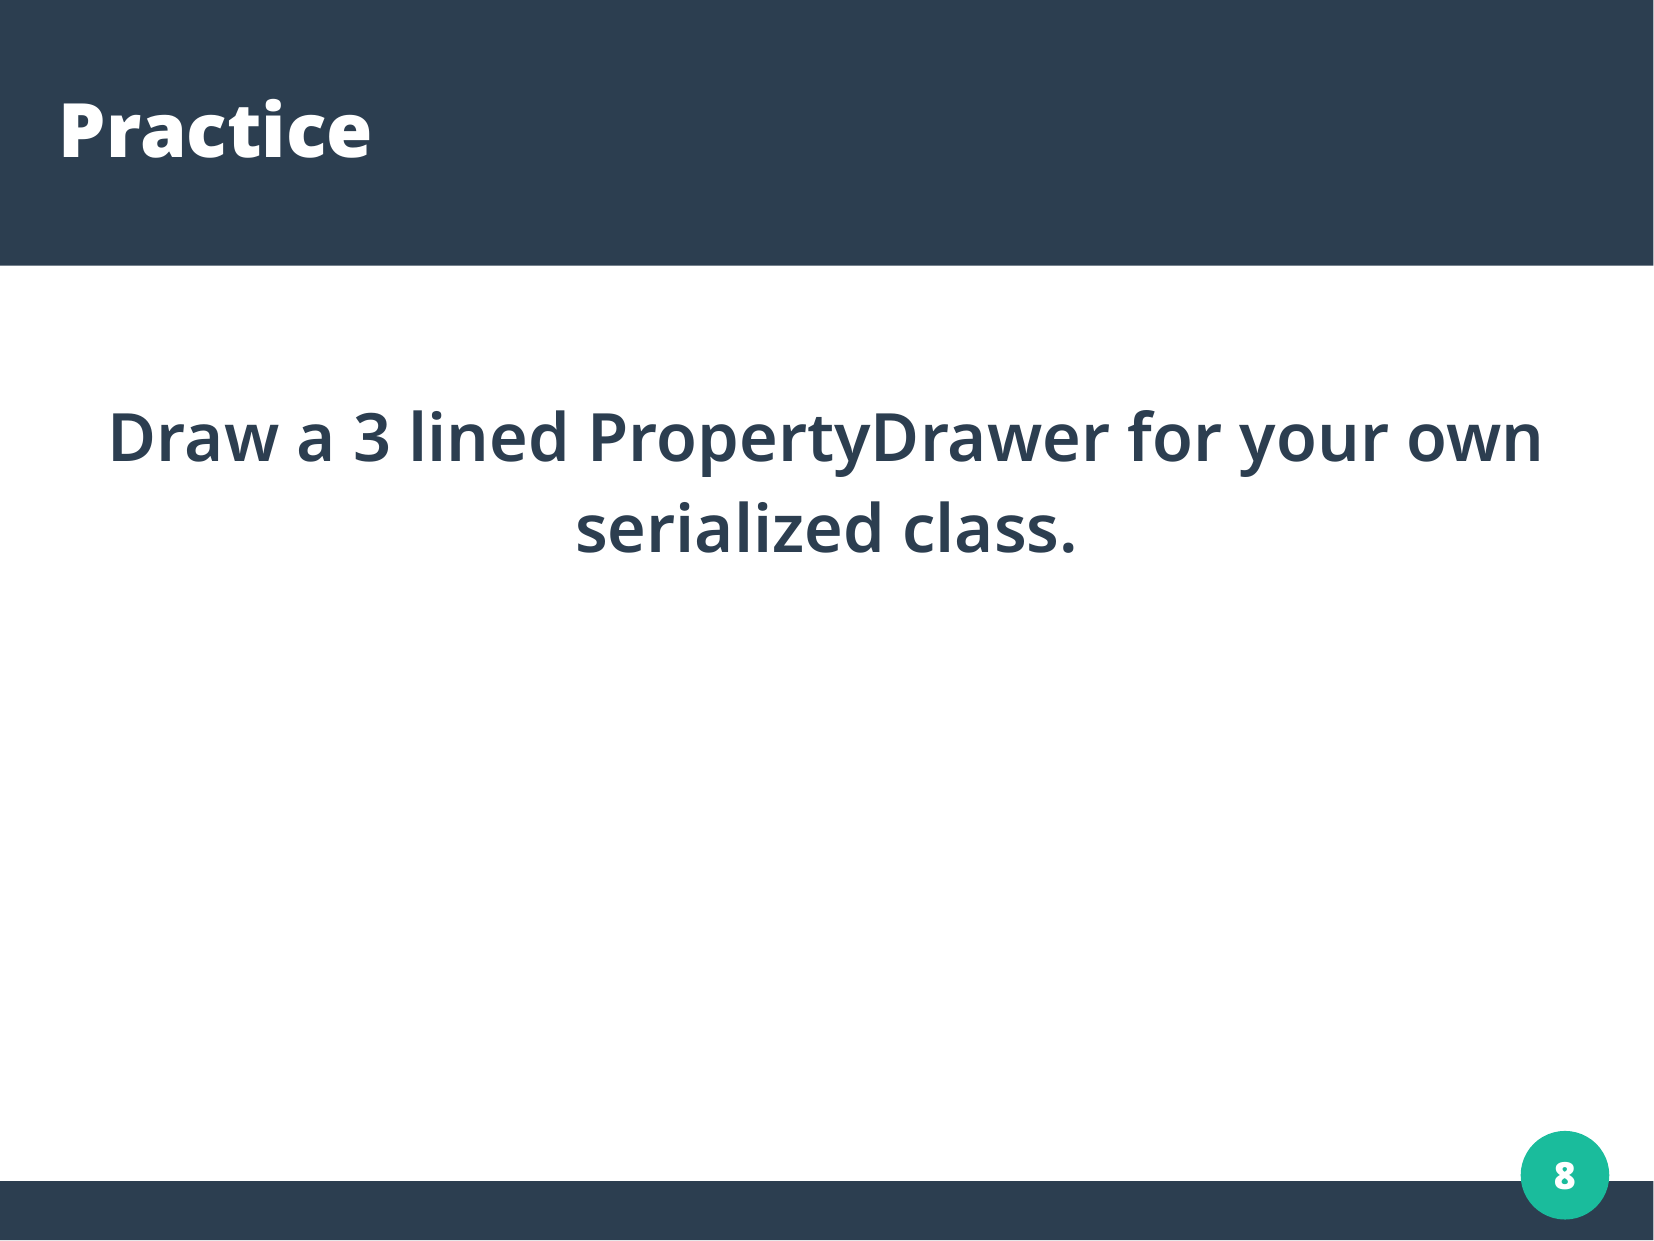

# Practice
Draw a 3 lined PropertyDrawer for your own serialized class.
8